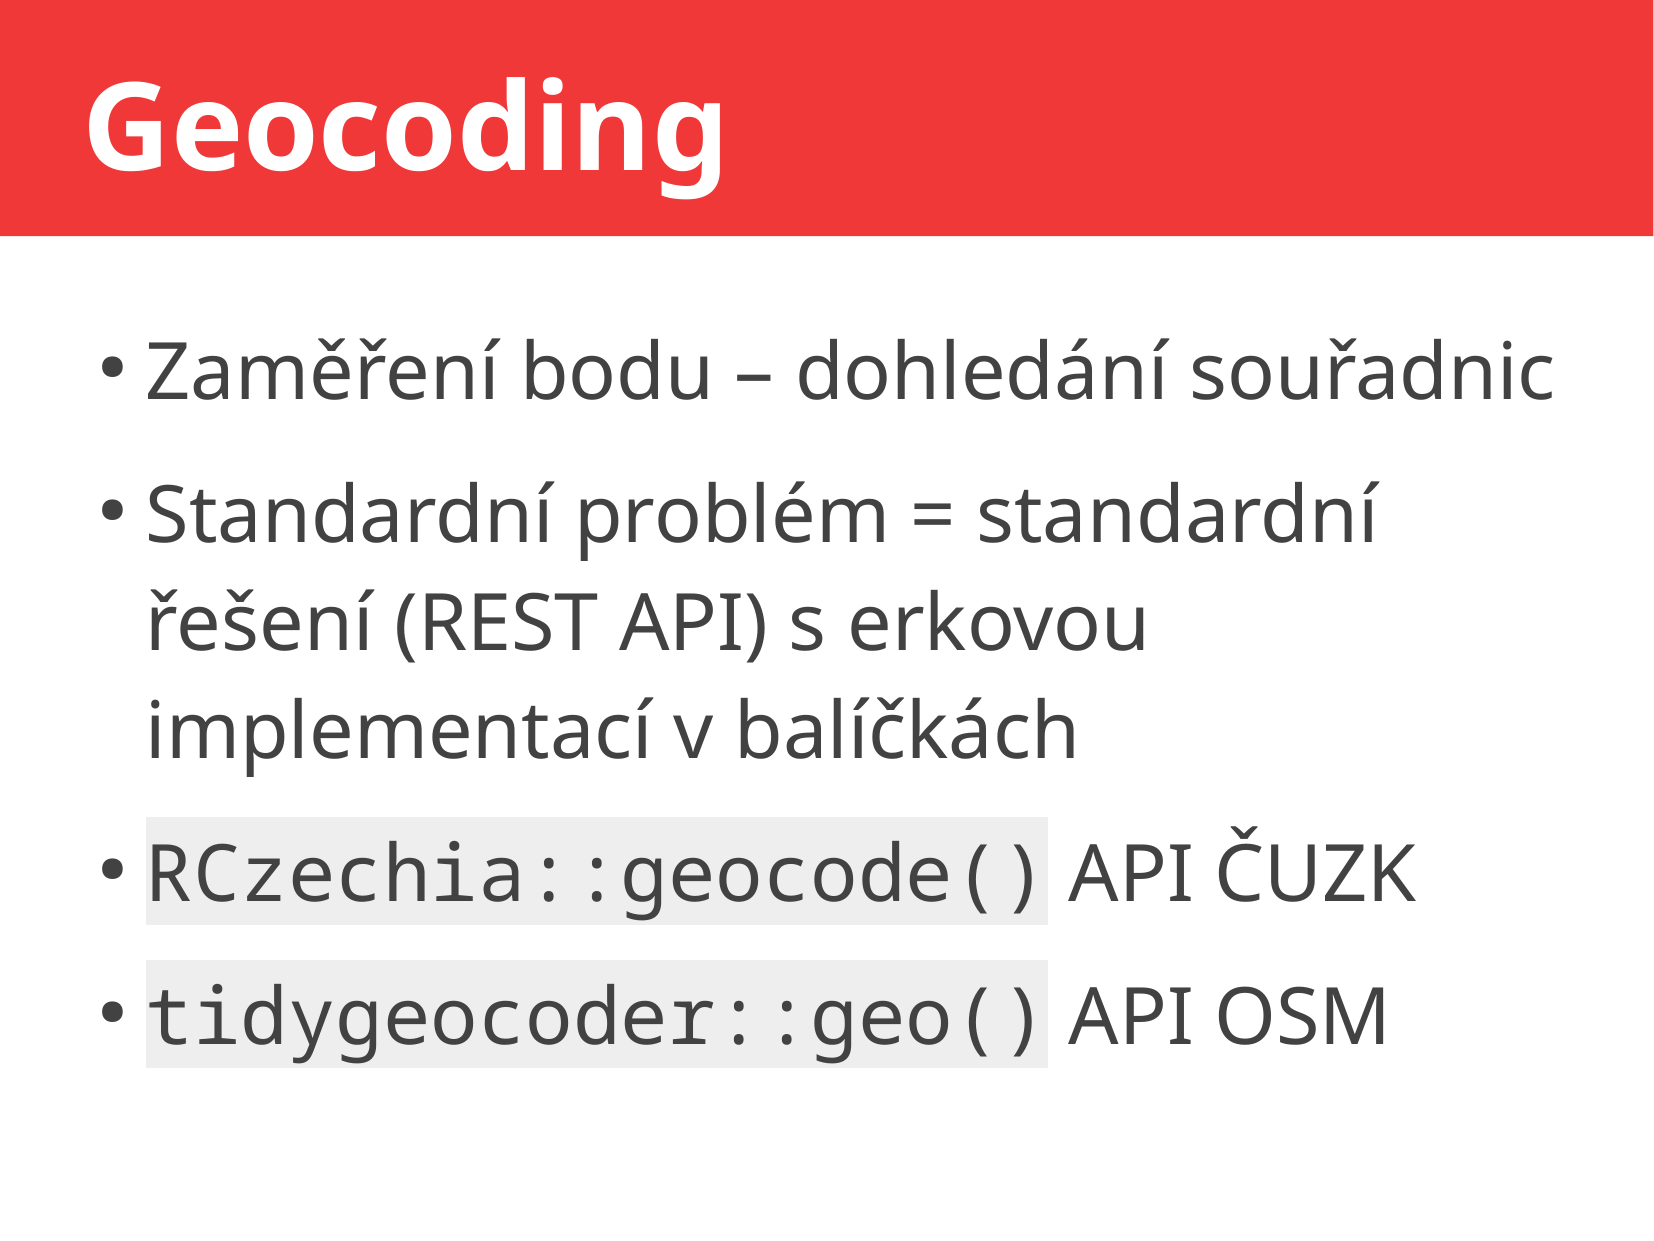

# Geocoding
Zaměření bodu – dohledání souřadnic
Standardní problém = standardní řešení (REST API) s erkovou implementací v balíčkách
RCzechia::geocode() API ČUZK
tidygeocoder::geo() API OSM